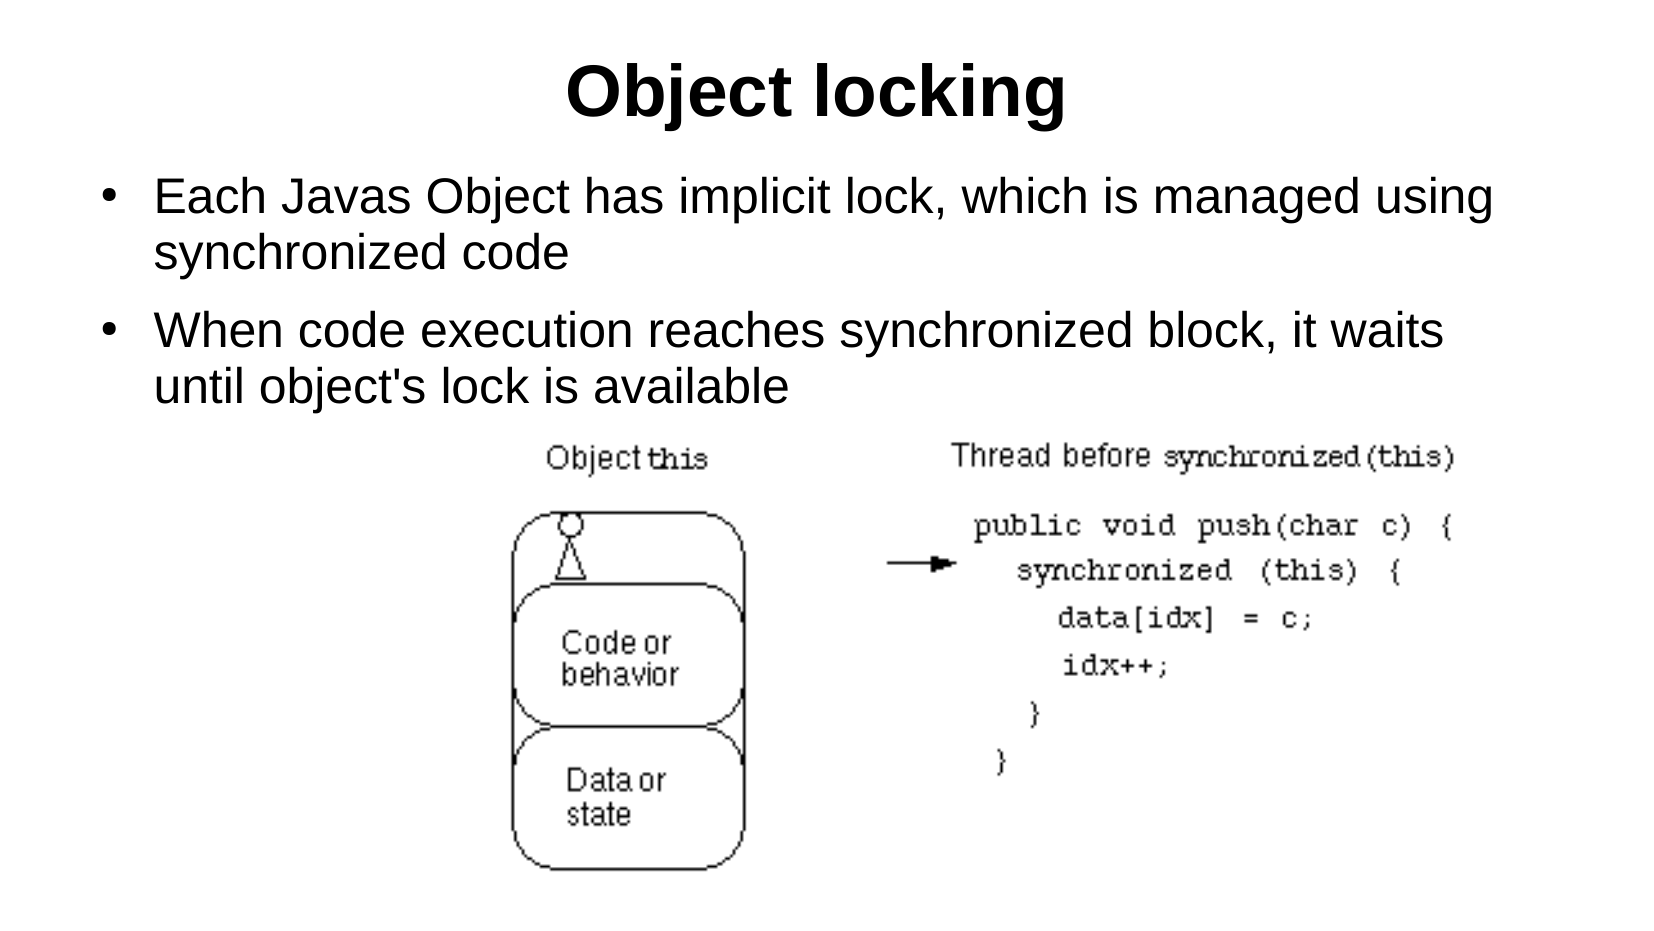

# Object locking
Each Javas Object has implicit lock, which is managed using synchronized code
When code execution reaches synchronized block, it waits until object's lock is available